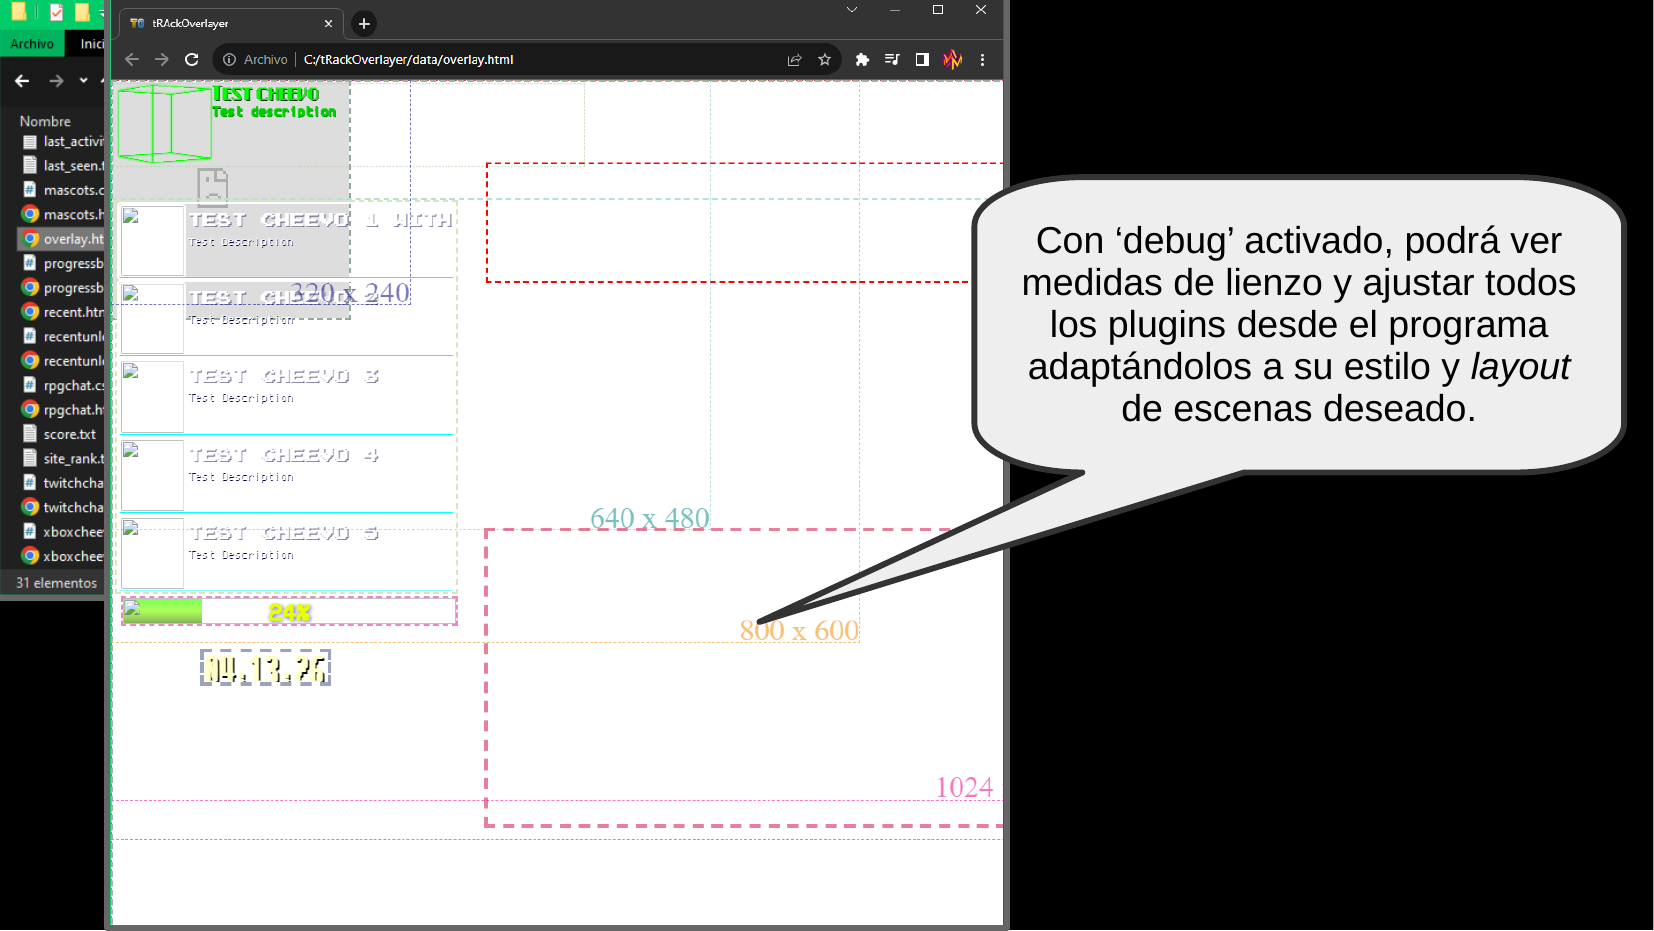

Con ‘debug’ activado, podrá ver medidas de lienzo y ajustar todos los plugins desde el programa adaptándolos a su estilo y layout de escenas deseado.